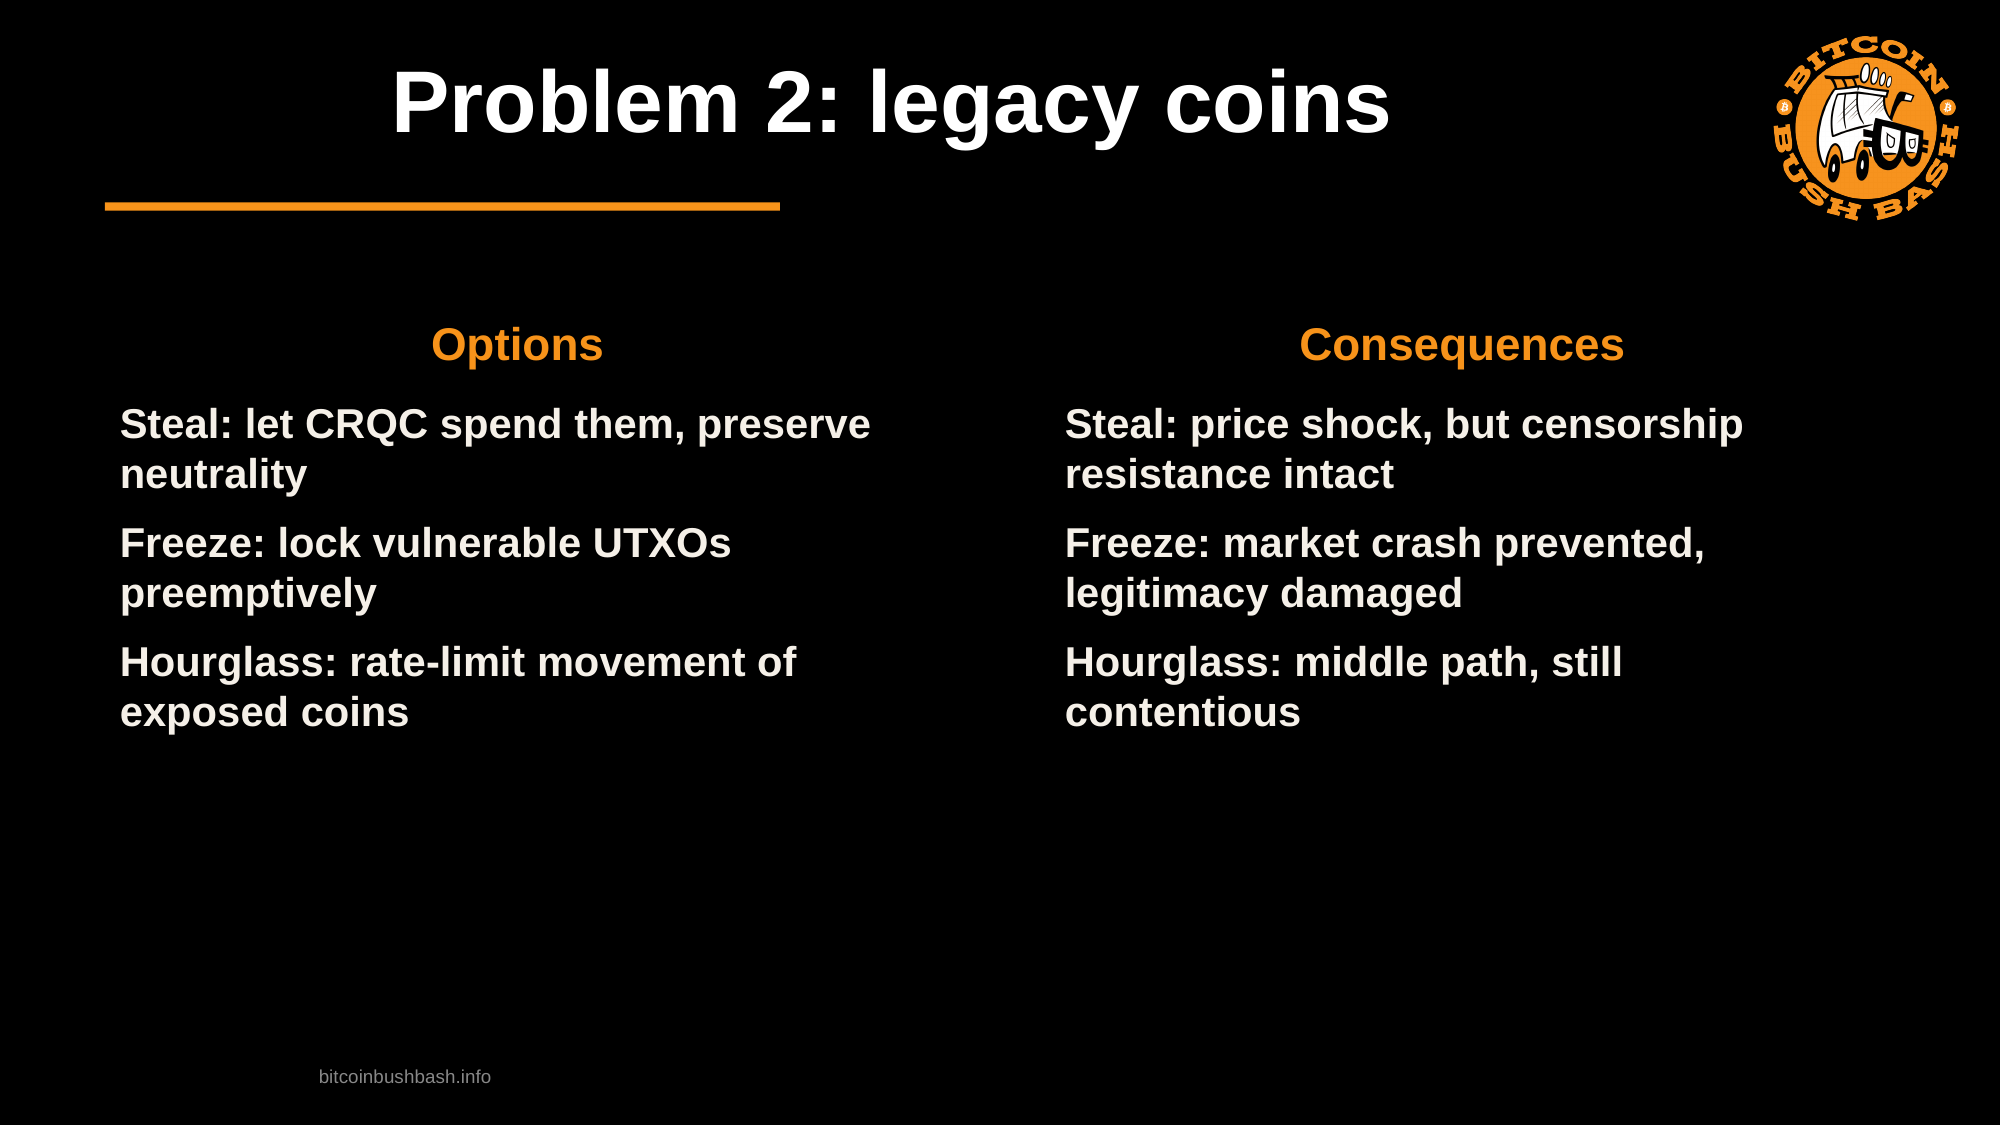

Problem 2: legacy coins
Options
Consequences
Steal: let CRQC spend them, preserve neutrality
Freeze: lock vulnerable UTXOs preemptively
Hourglass: rate-limit movement of exposed coins
Steal: price shock, but censorship resistance intact
Freeze: market crash prevented, legitimacy damaged
Hourglass: middle path, still contentious
bitcoinbushbash.info